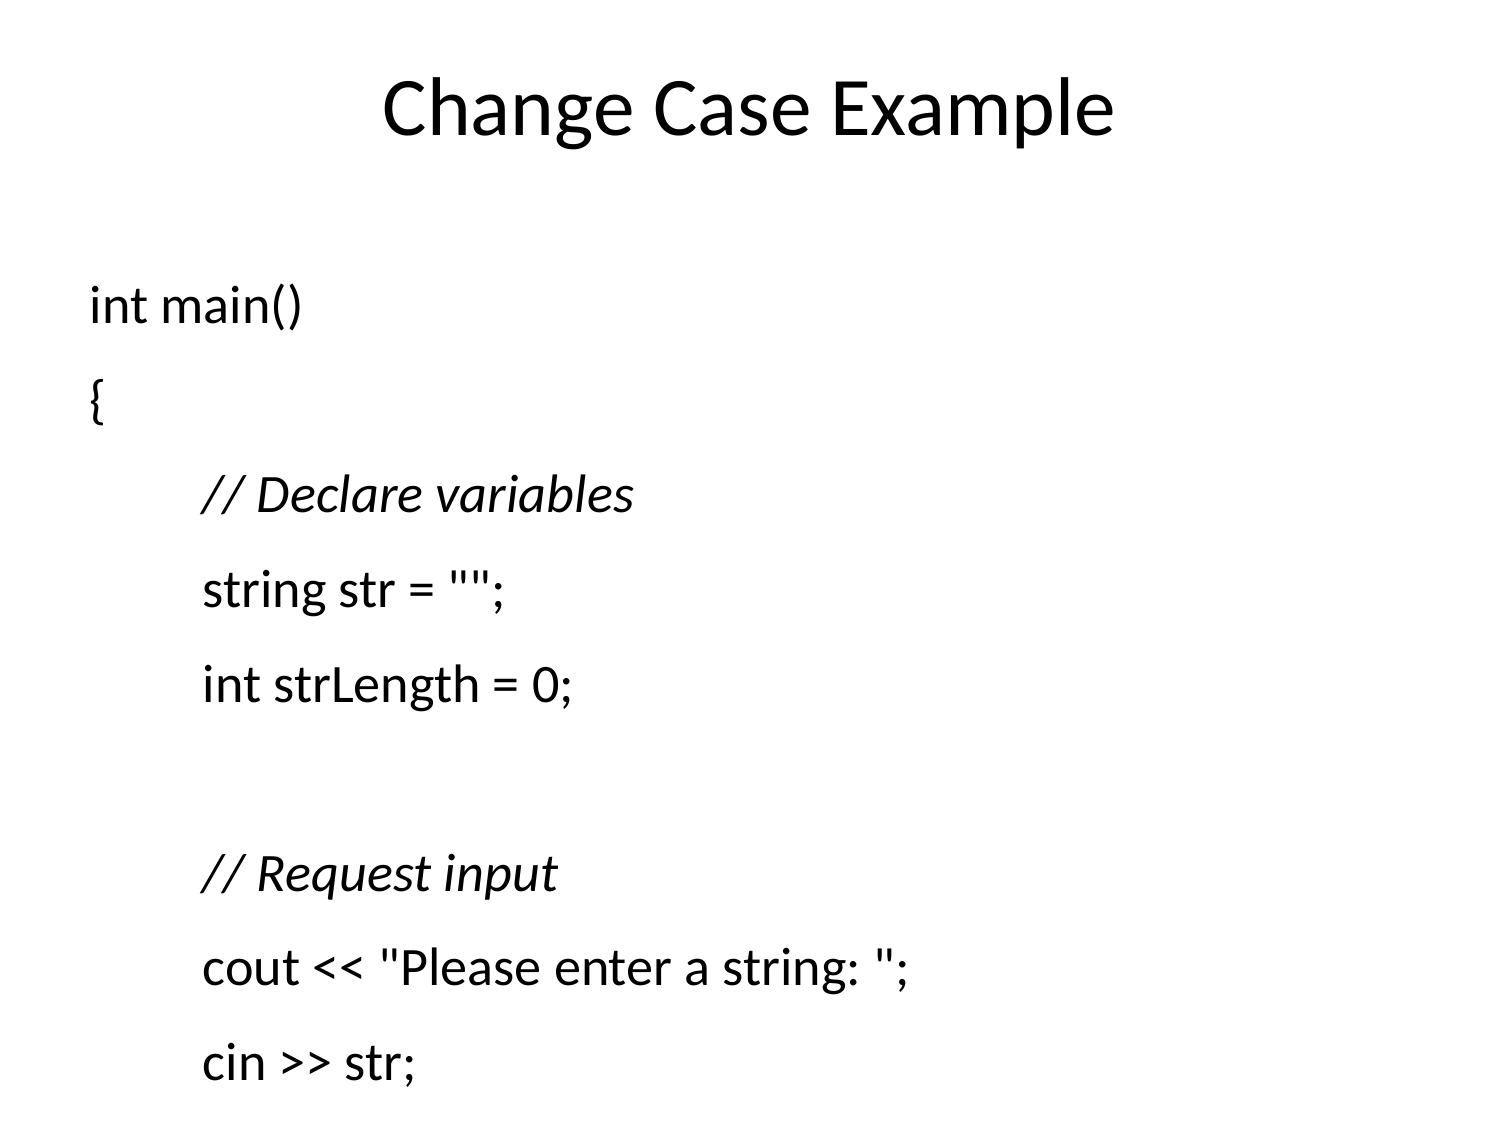

# Change Case Example
int main()
{
 	// Declare variables
 	string str = "";
 	int strLength = 0;
	 	// Request input
 	cout << "Please enter a string: ";
	 	cin >> str;
	 	strLength = str.length();